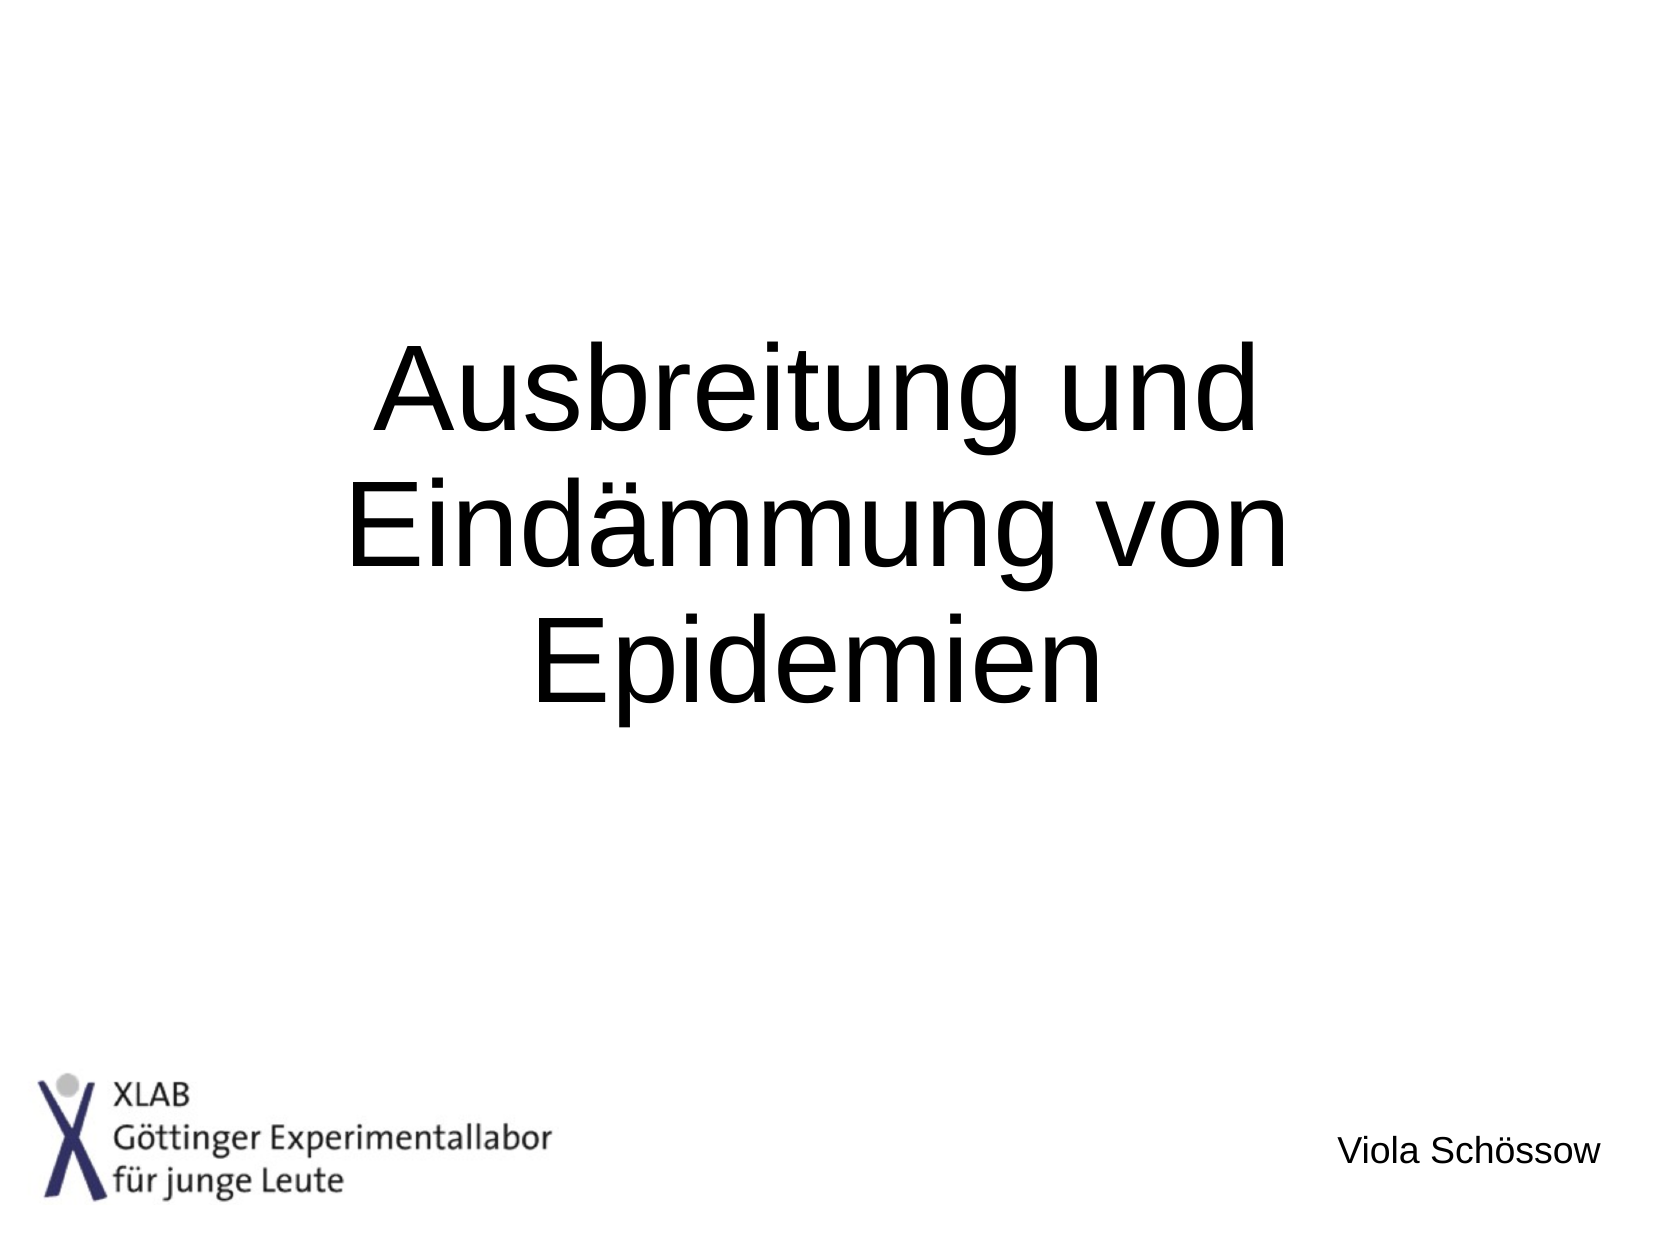

# Ausbreitung und Eindämmung von Epidemien
Viola Schössow